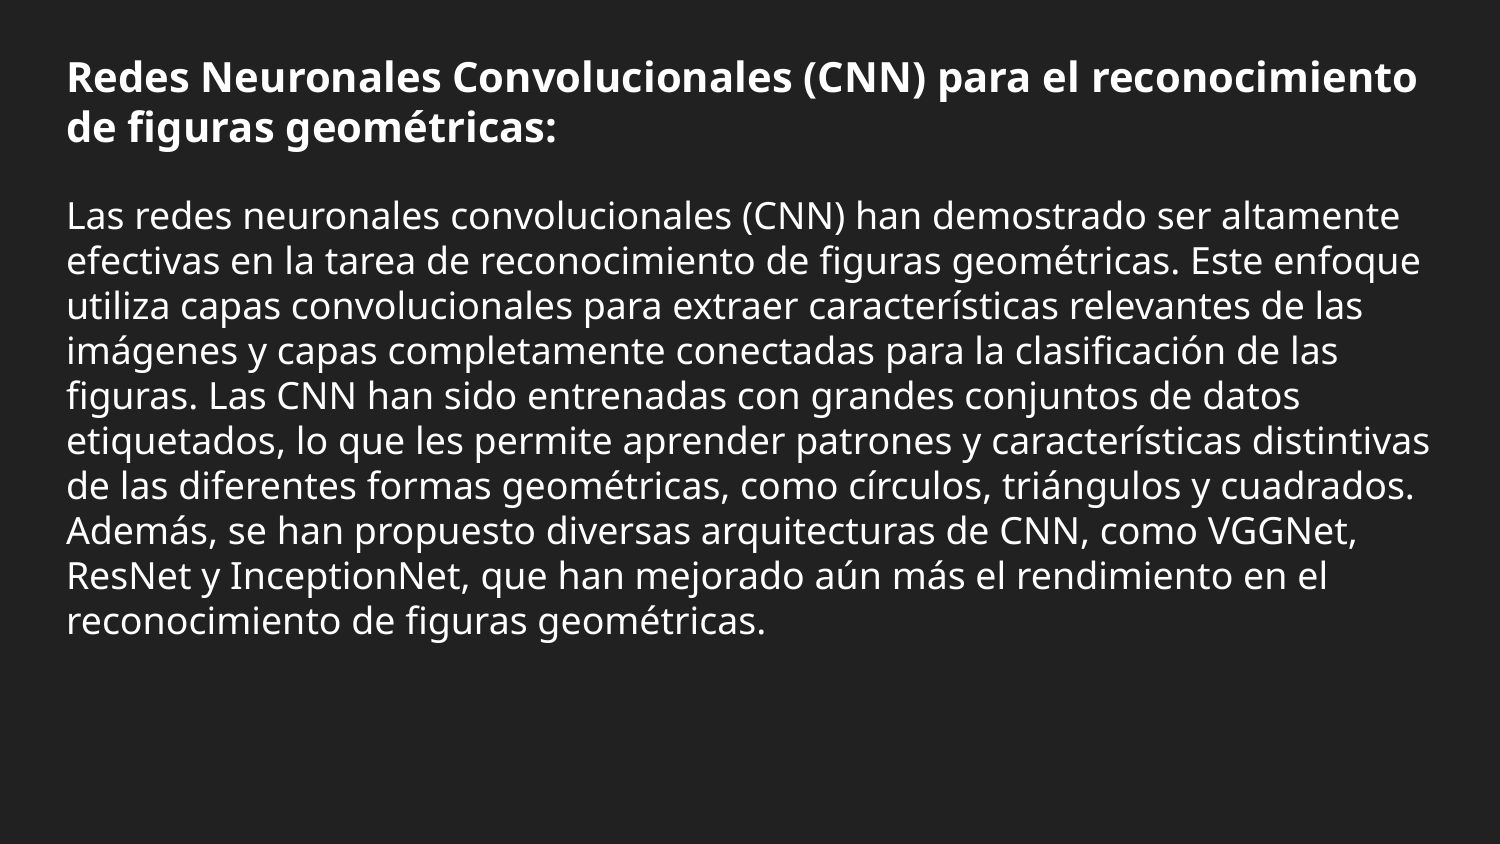

# Redes Neuronales Convolucionales (CNN) para el reconocimiento de figuras geométricas:
Las redes neuronales convolucionales (CNN) han demostrado ser altamente efectivas en la tarea de reconocimiento de figuras geométricas. Este enfoque utiliza capas convolucionales para extraer características relevantes de las imágenes y capas completamente conectadas para la clasificación de las figuras. Las CNN han sido entrenadas con grandes conjuntos de datos etiquetados, lo que les permite aprender patrones y características distintivas de las diferentes formas geométricas, como círculos, triángulos y cuadrados. Además, se han propuesto diversas arquitecturas de CNN, como VGGNet, ResNet y InceptionNet, que han mejorado aún más el rendimiento en el reconocimiento de figuras geométricas.